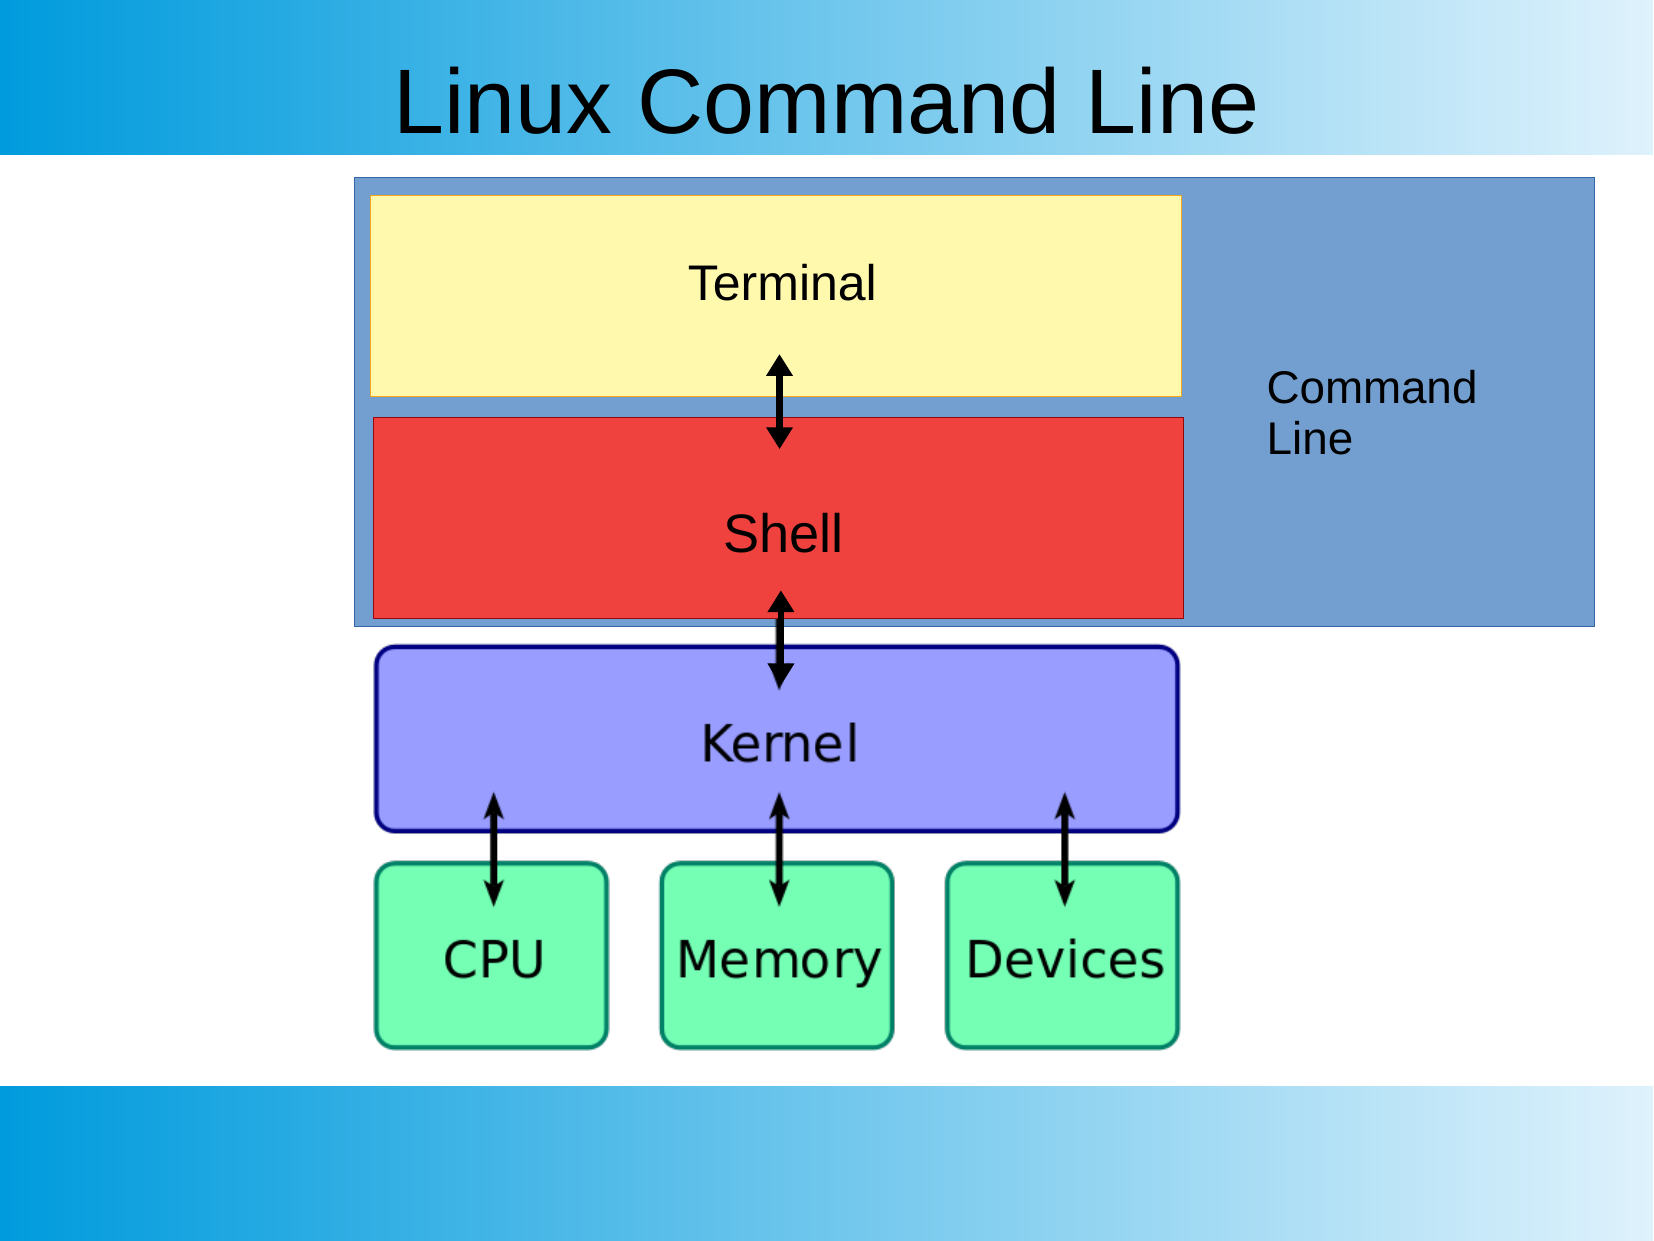

# Linux Command Line
Terminal
Command Line
Shell